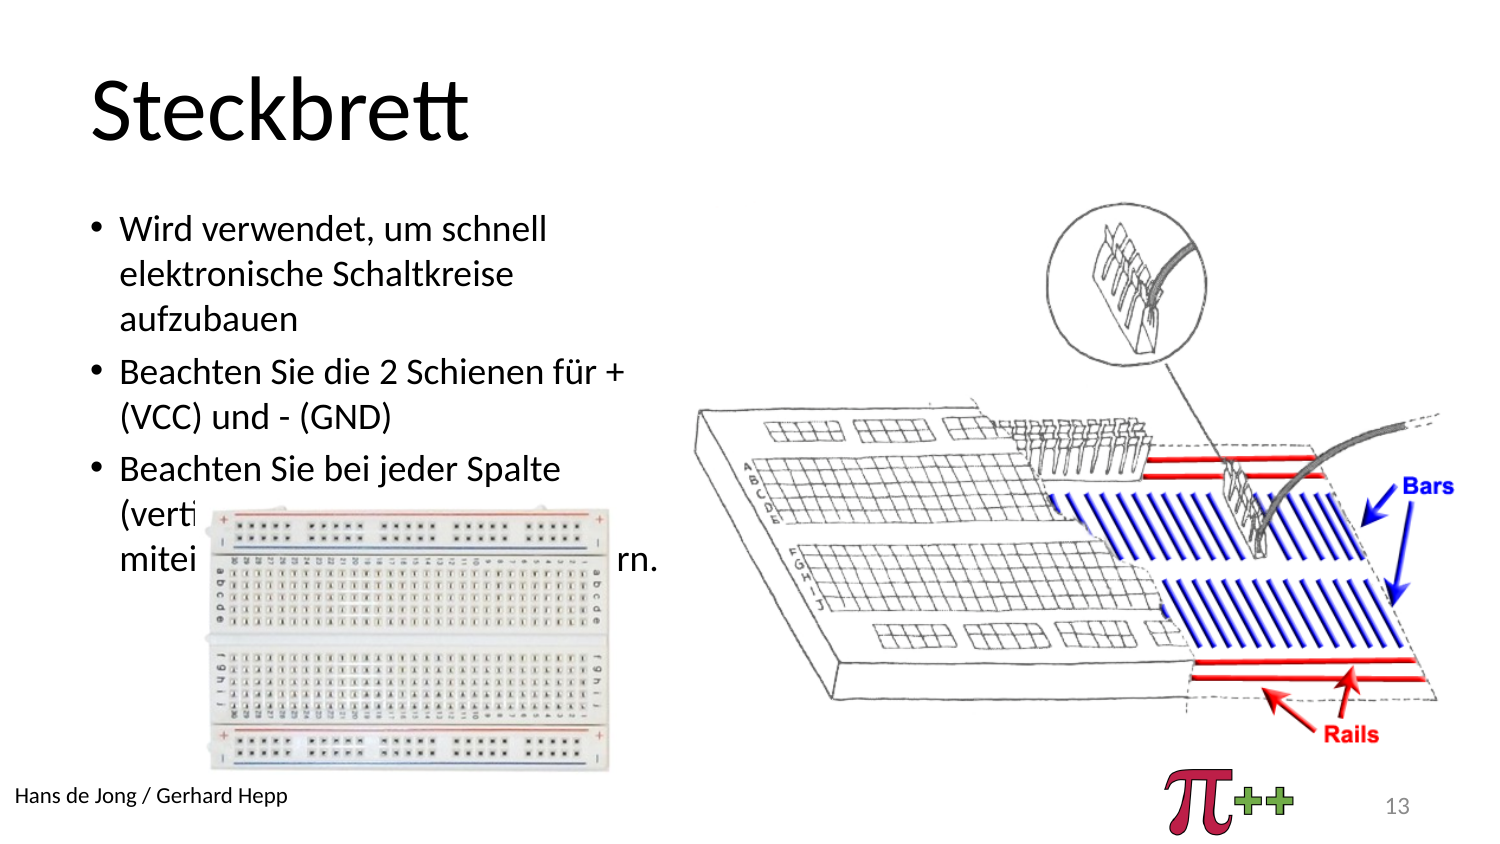

# Steckbrett
Wird verwendet, um schnell elektronische Schaltkreise aufzubauen
Beachten Sie die 2 Schienen für + (VCC) und - (GND)
Beachten Sie bei jeder Spalte (vertikal) die 2 Balken mit je 5 miteinander verbundenen Löchern.